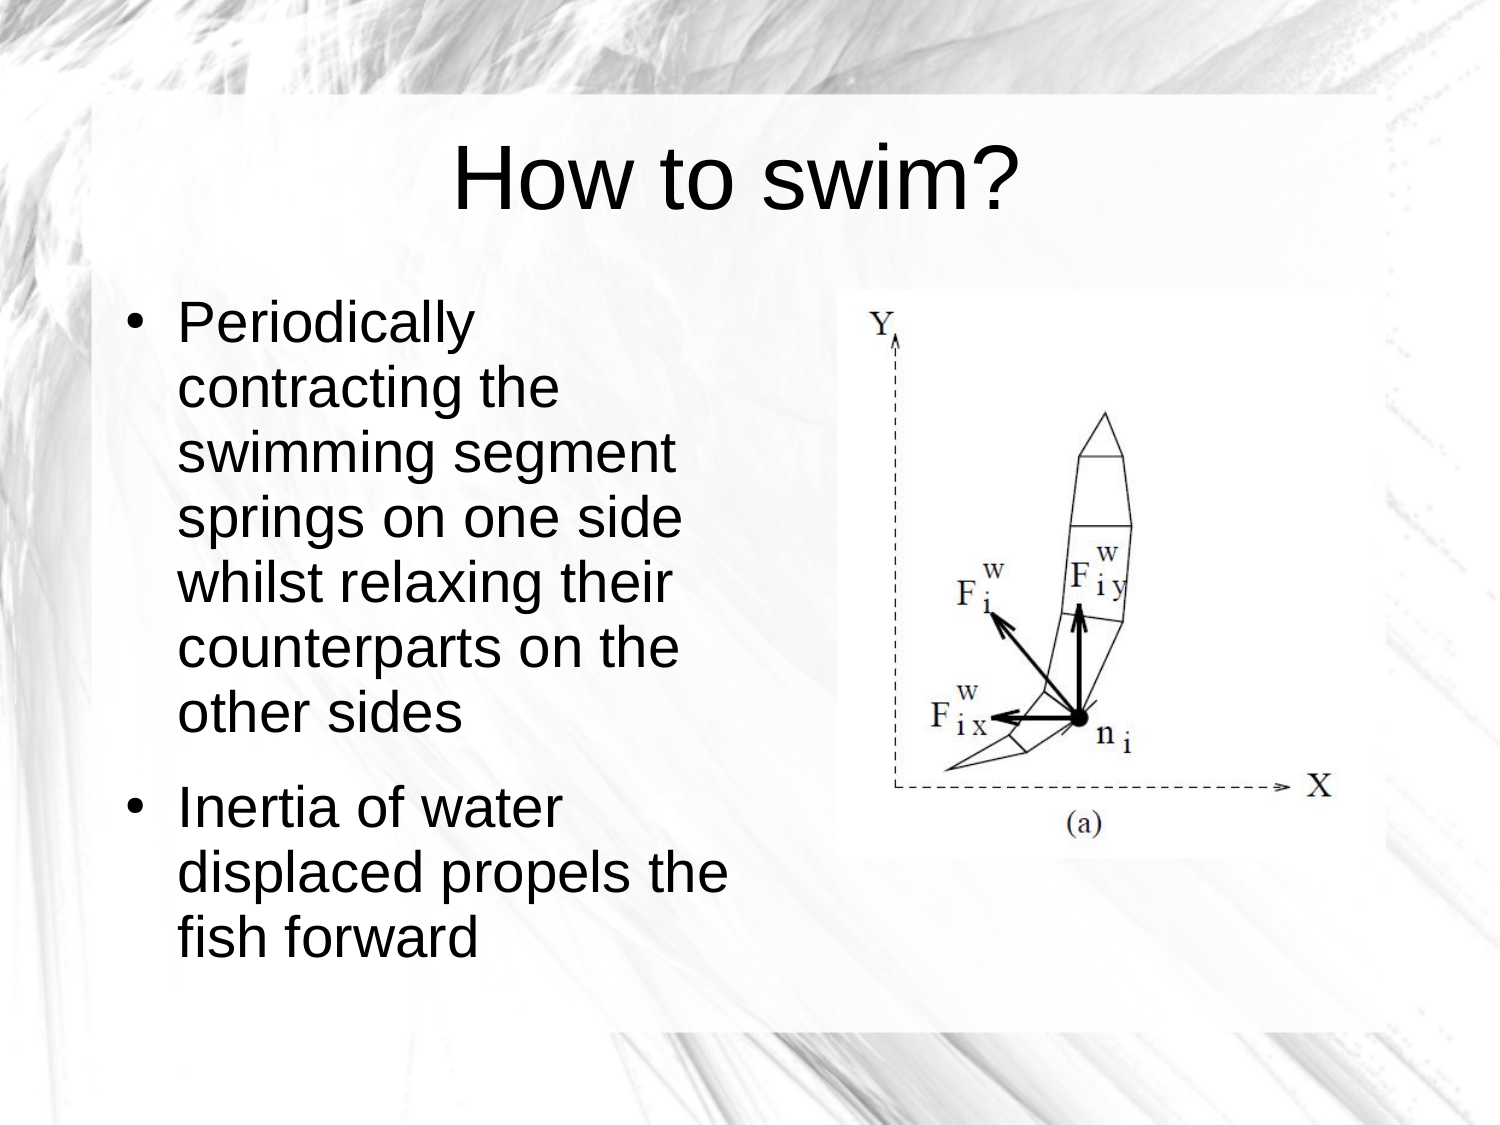

# How to swim?
Periodically contracting the swimming segment springs on one side whilst relaxing their counterparts on the other sides
Inertia of water displaced propels the fish forward